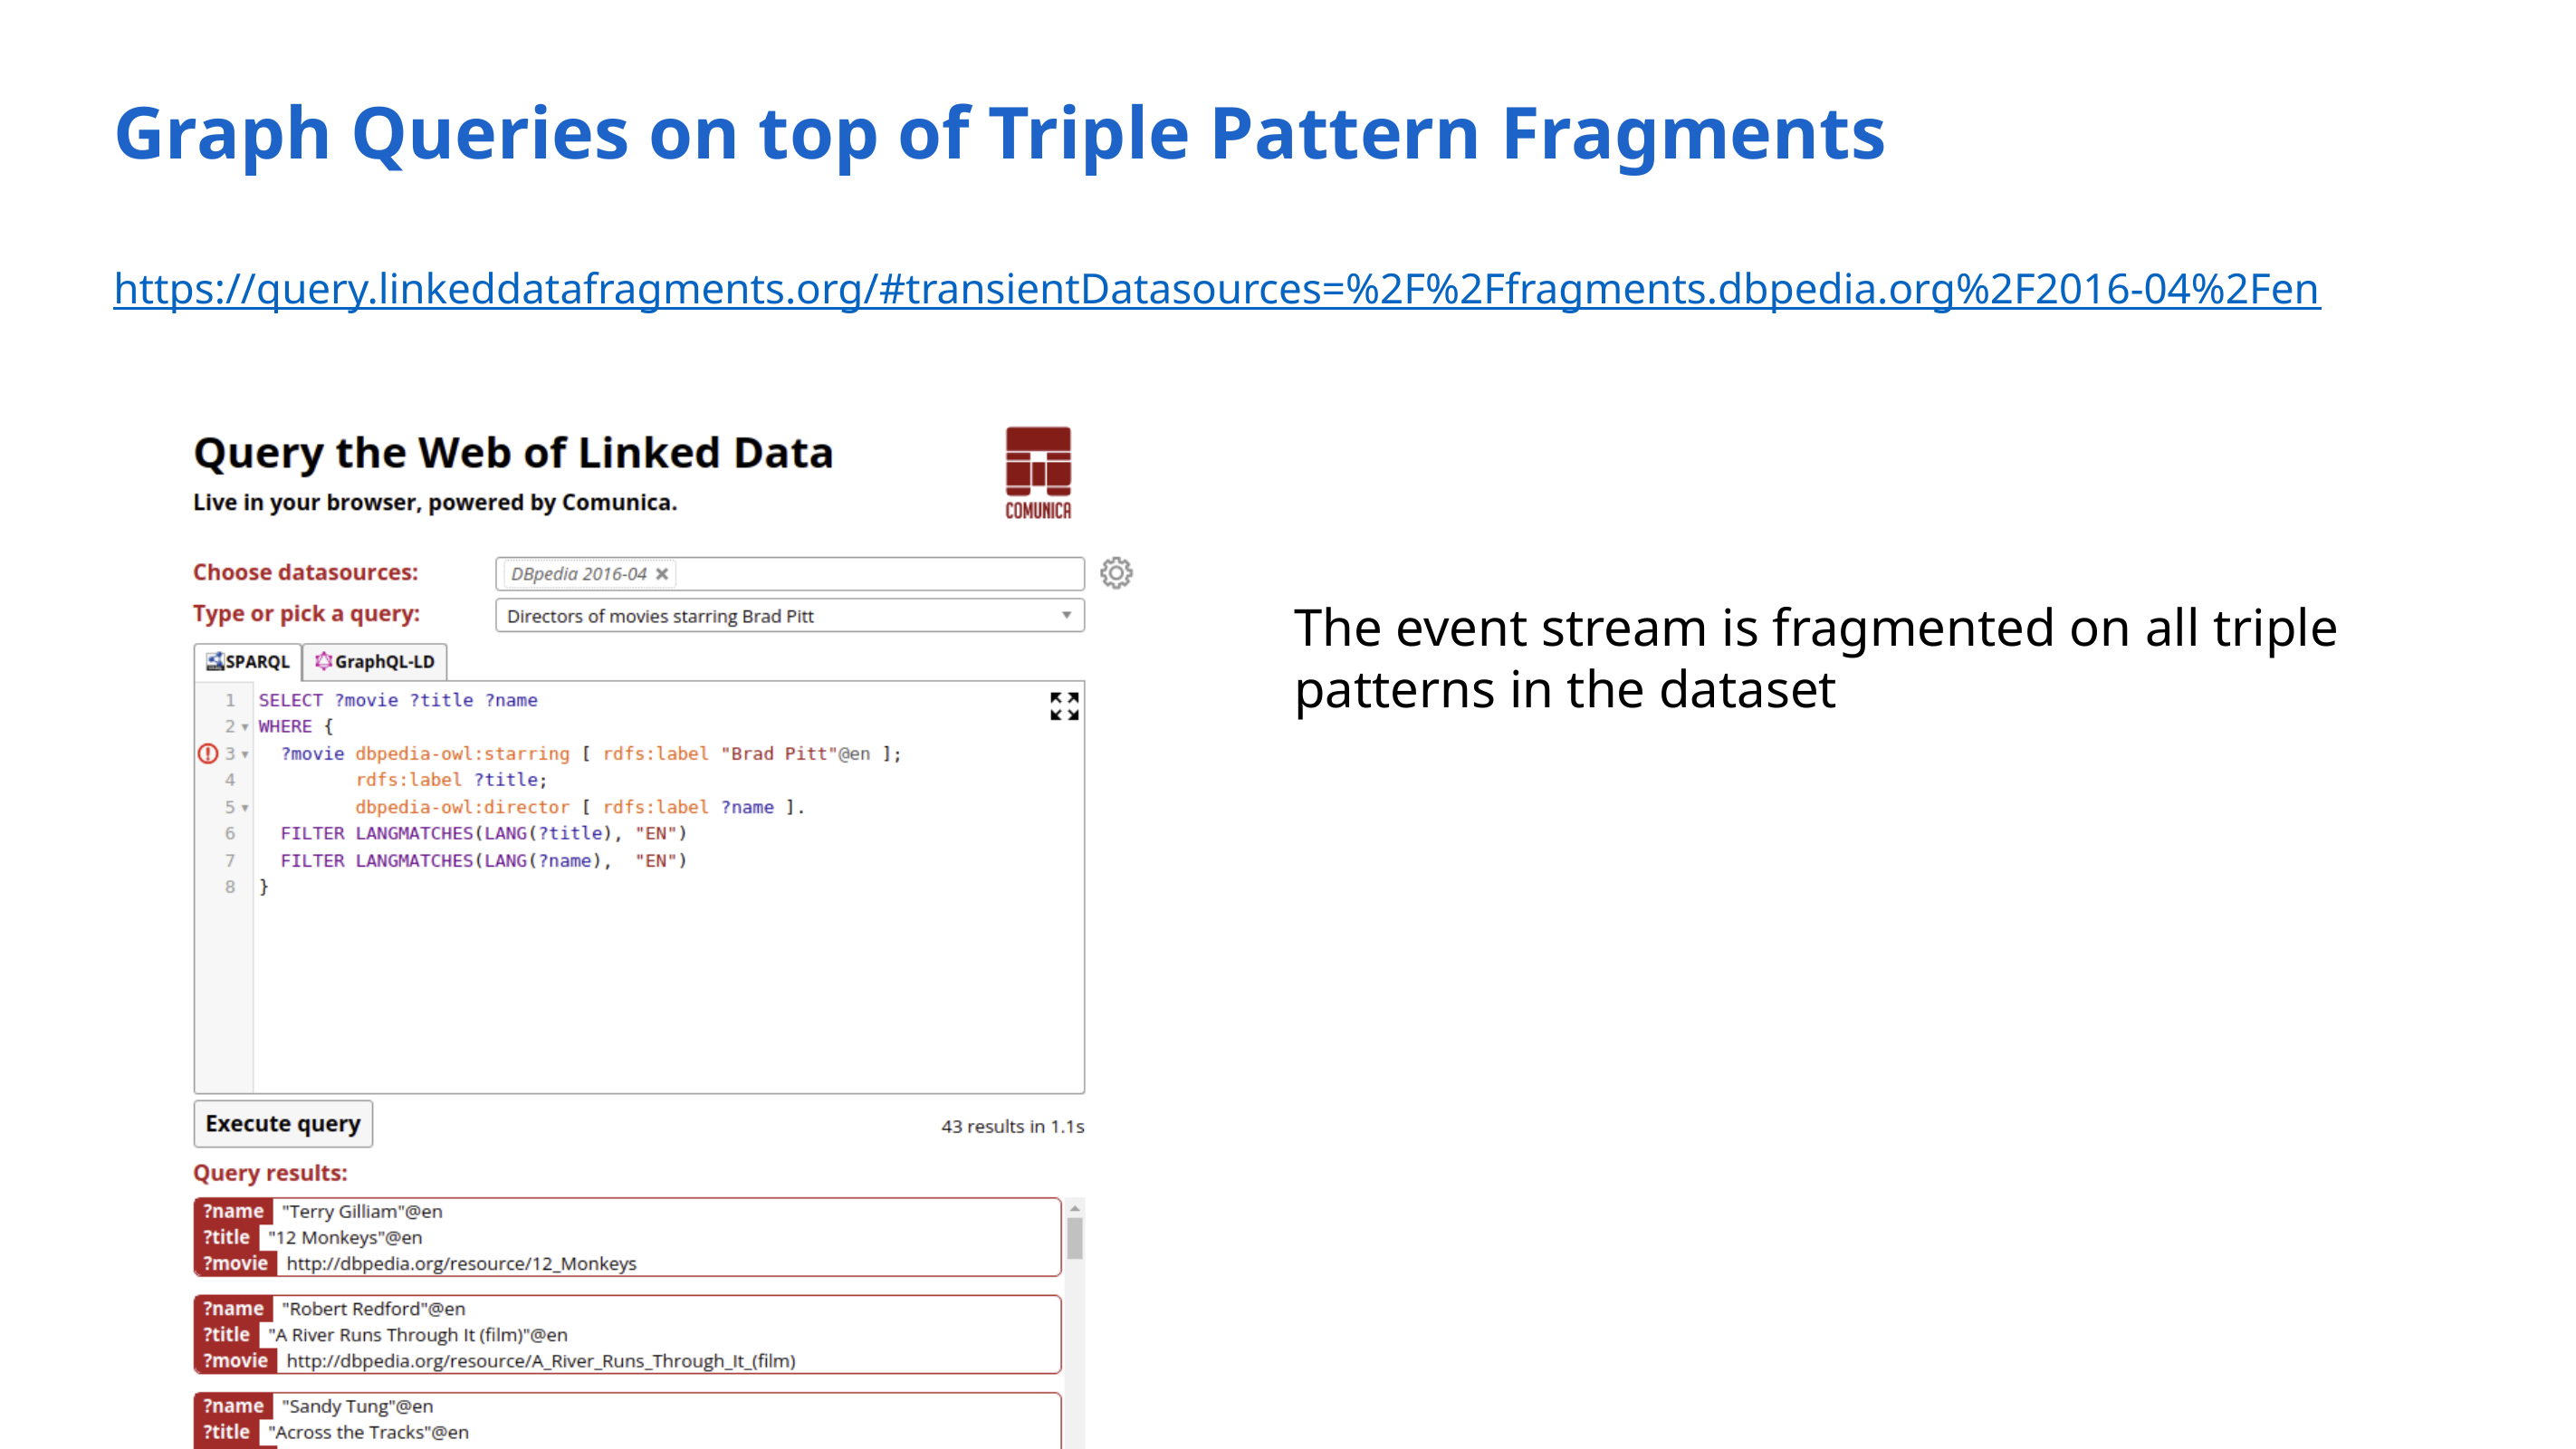

# Graph Queries on top of Triple Pattern Fragments
https://query.linkeddatafragments.org/#transientDatasources=%2F%2Ffragments.dbpedia.org%2F2016-04%2Fen
The event stream is fragmented on all triple patterns in the dataset